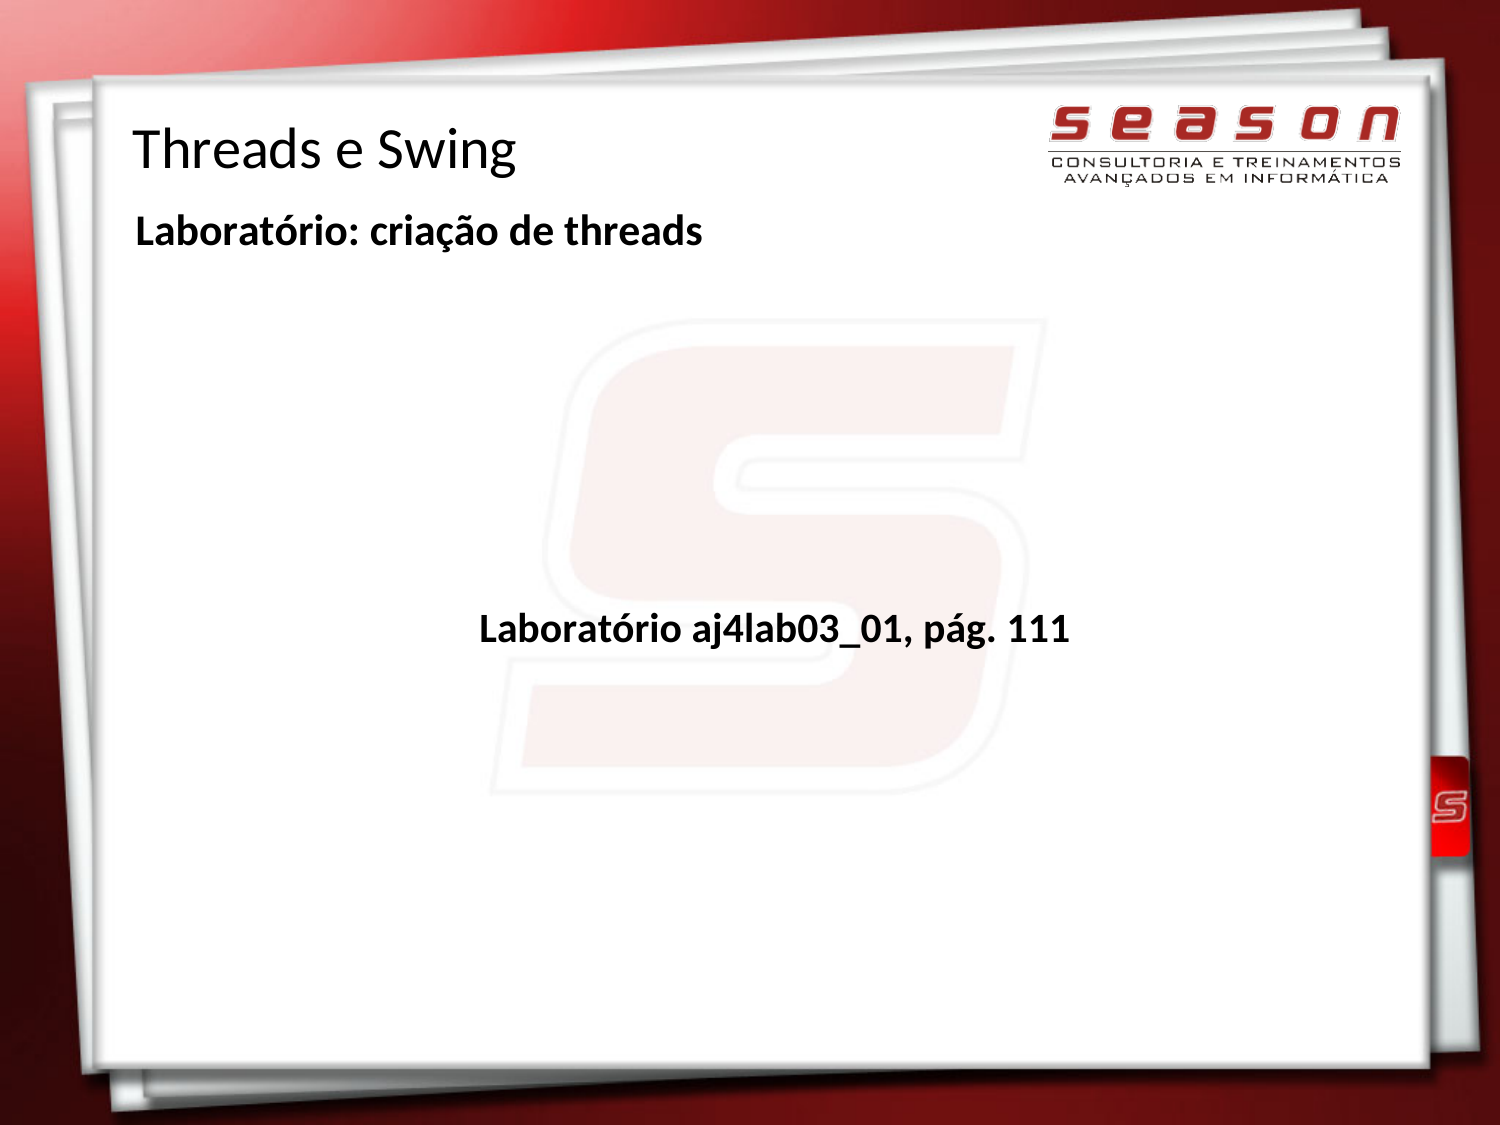

# Threads e Swing
Laboratório: criação de threads
Laboratório aj4lab03_01, pág. 111